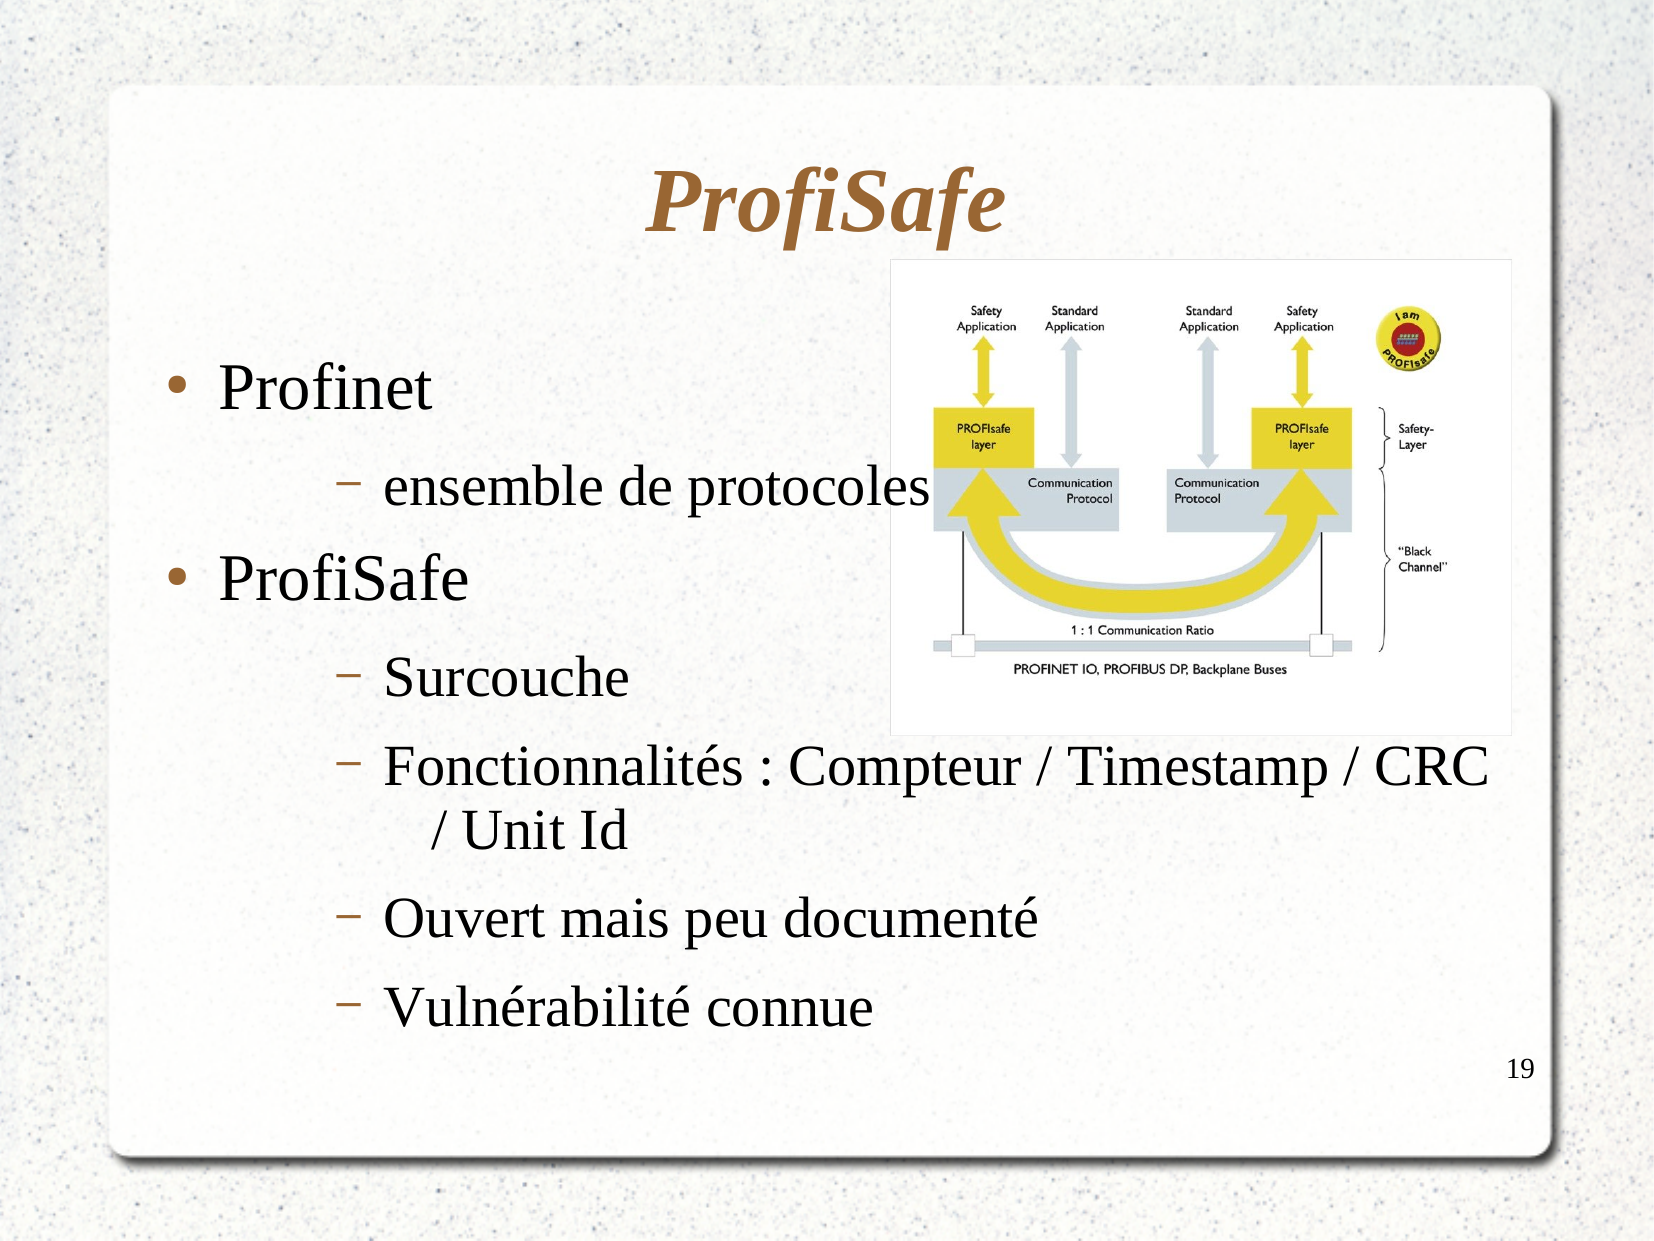

# ProfiSafe
Profinet
ensemble de protocoles
ProfiSafe
Surcouche
Fonctionnalités : Compteur / Timestamp / CRC / Unit Id
Ouvert mais peu documenté
Vulnérabilité connue
19